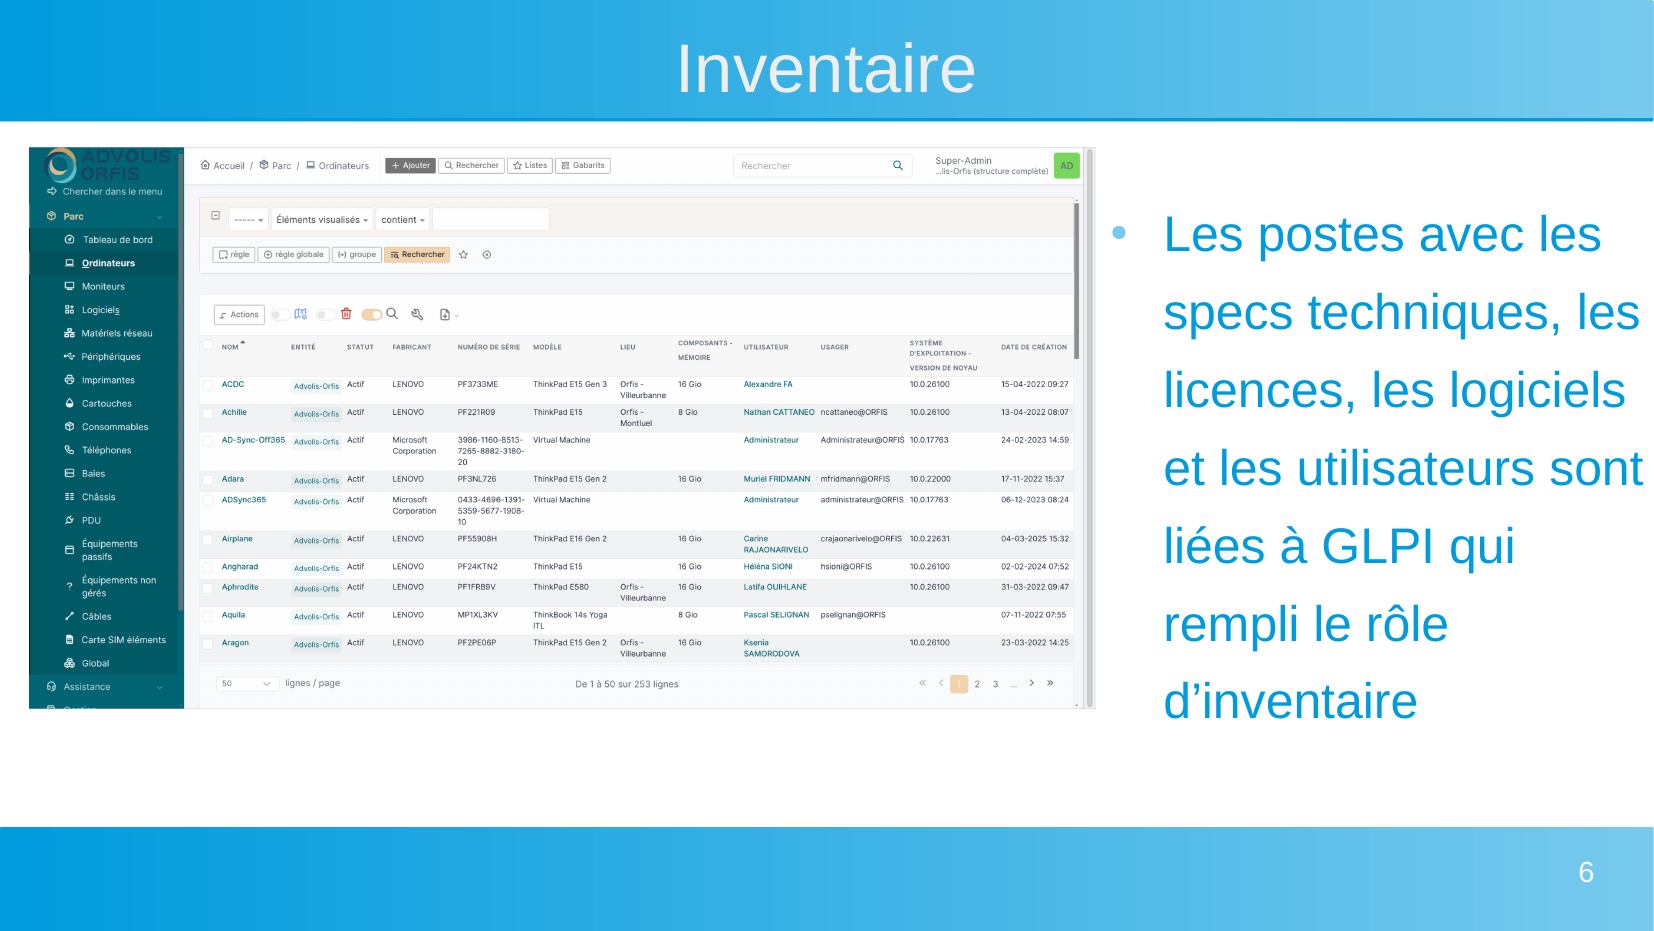

# Inventaire
Les postes avec les
specs techniques, les
licences, les logiciels
et les utilisateurs sont
liées à GLPI qui
rempli le rôle
d’inventaire
6